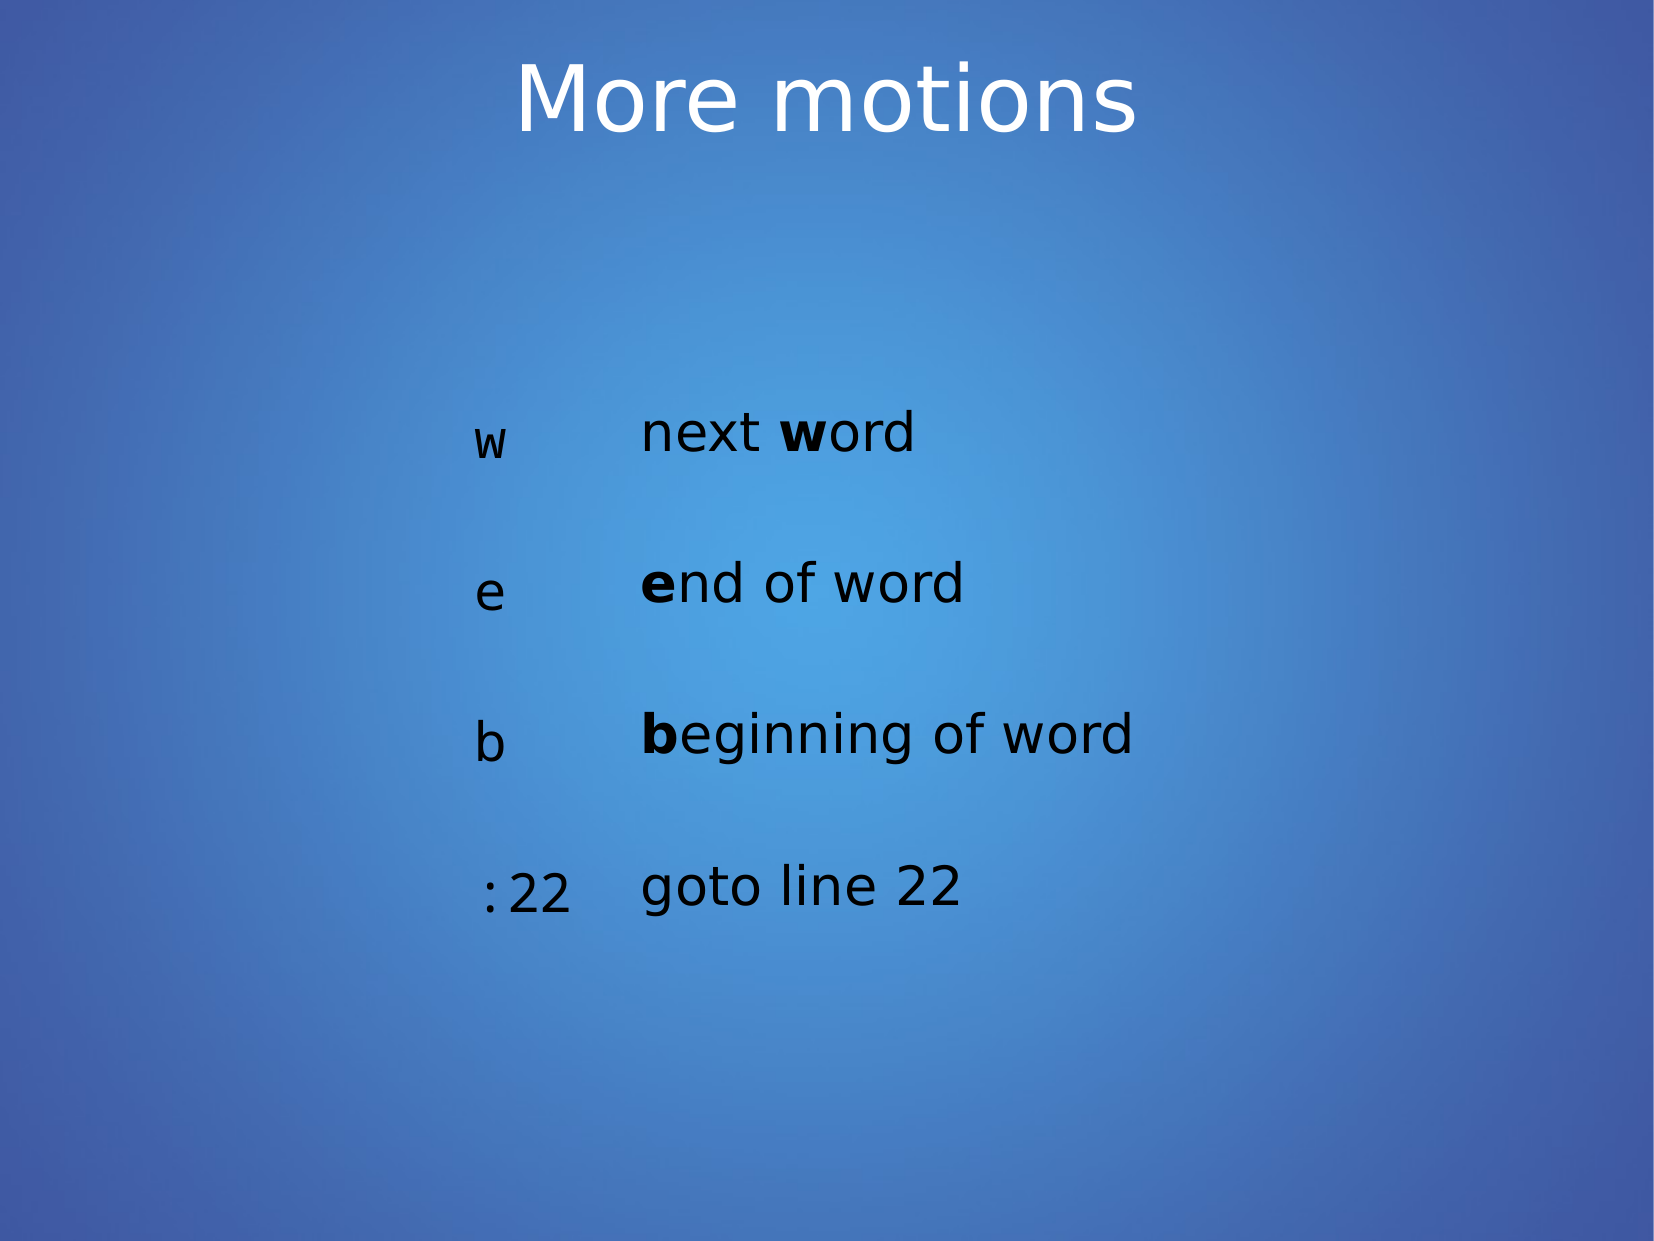

# More motions
| w | next word |
| --- | --- |
| e | end of word |
| b | beginning of word |
| :22 | goto line 22 |